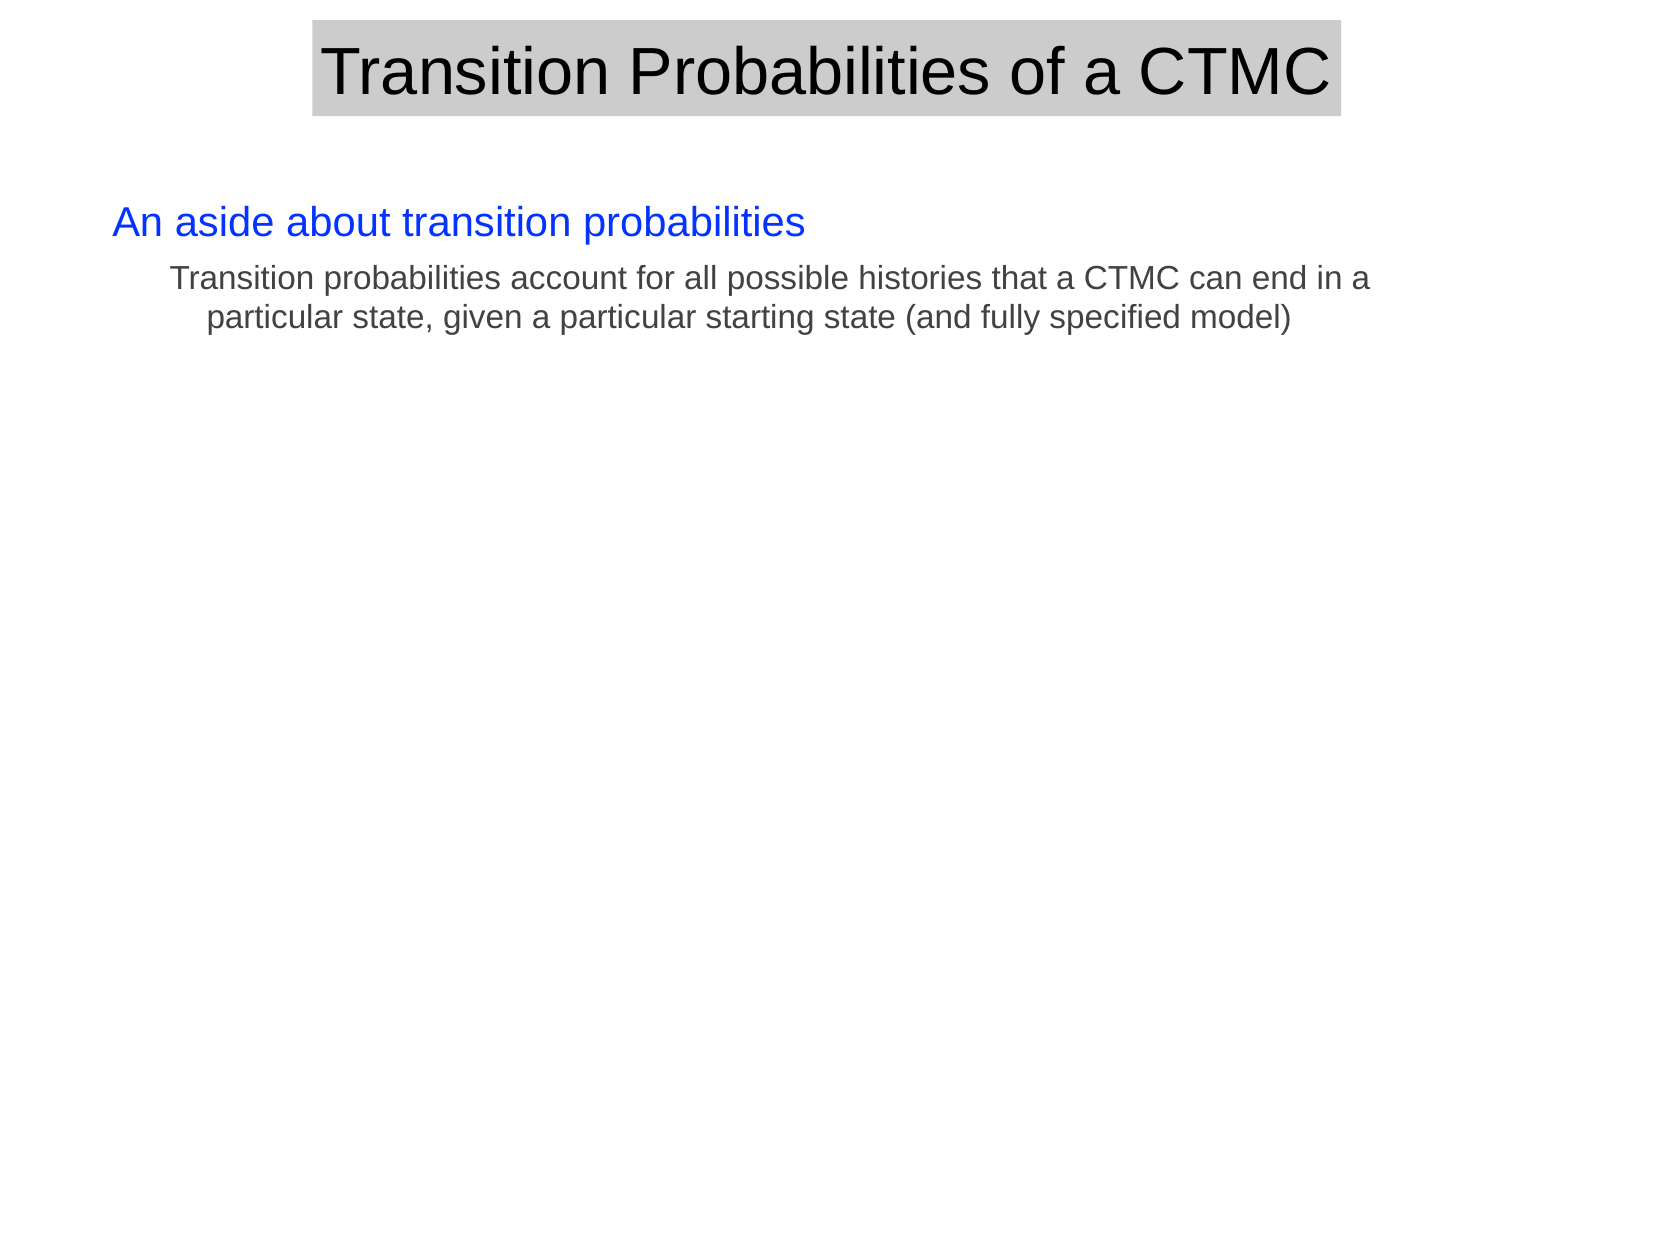

Transition Probabilities of a CTMC
An aside about transition probabilities
Transition probabilities account for all possible histories that a CTMC can end in a
 particular state, given a particular starting state (and fully specified model)